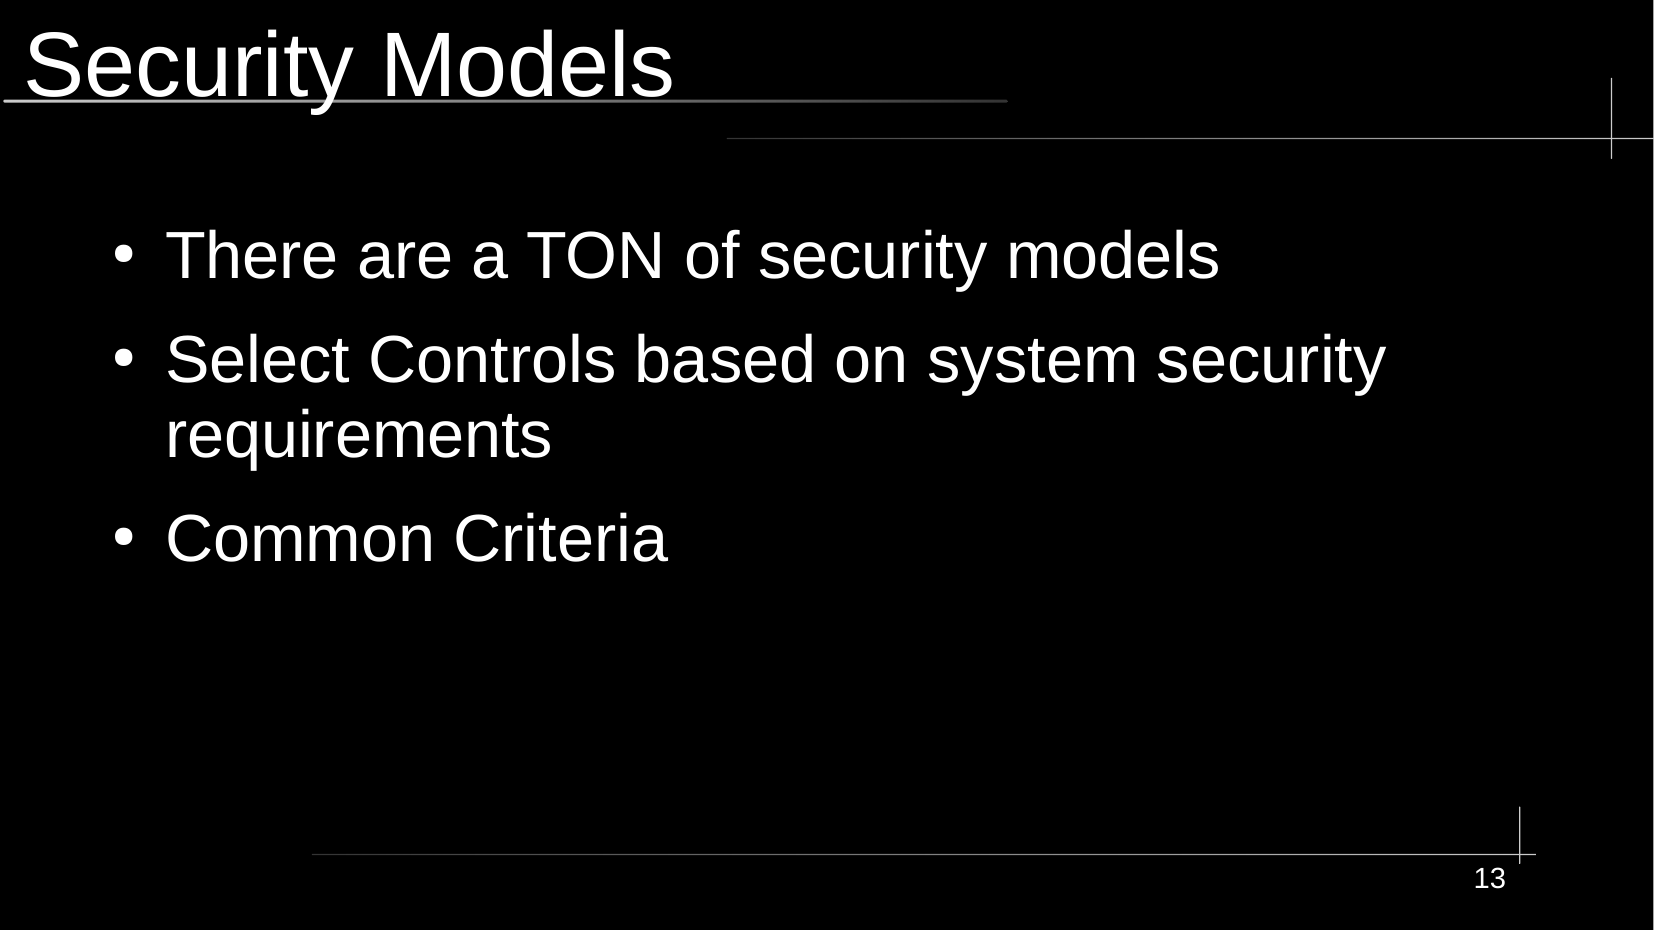

# Security Models
There are a TON of security models
Select Controls based on system security requirements
Common Criteria
13